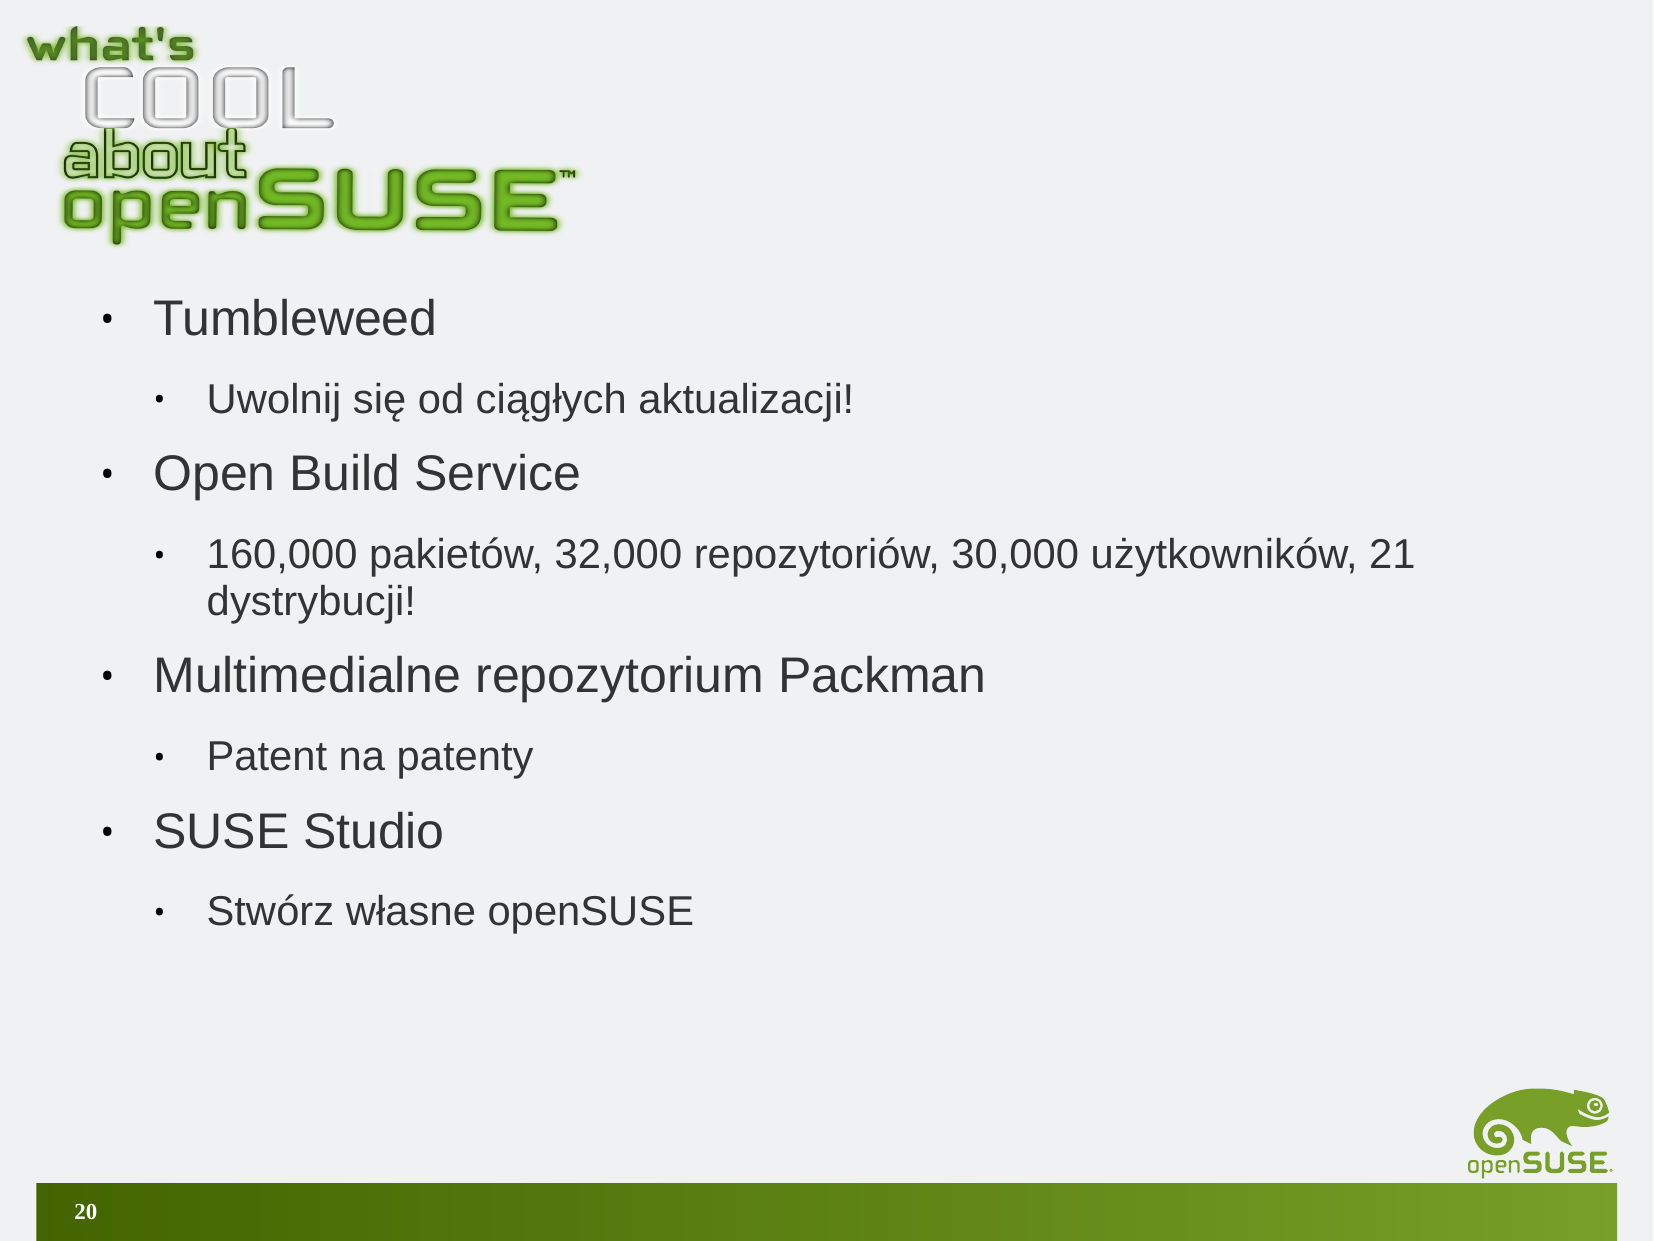

# Tumbleweed
Uwolnij się od ciągłych aktualizacji!
Open Build Service
160,000 pakietów, 32,000 repozytoriów, 30,000 użytkowników, 21 dystrybucji!
Multimedialne repozytorium Packman
Patent na patenty
SUSE Studio
Stwórz własne openSUSE
20